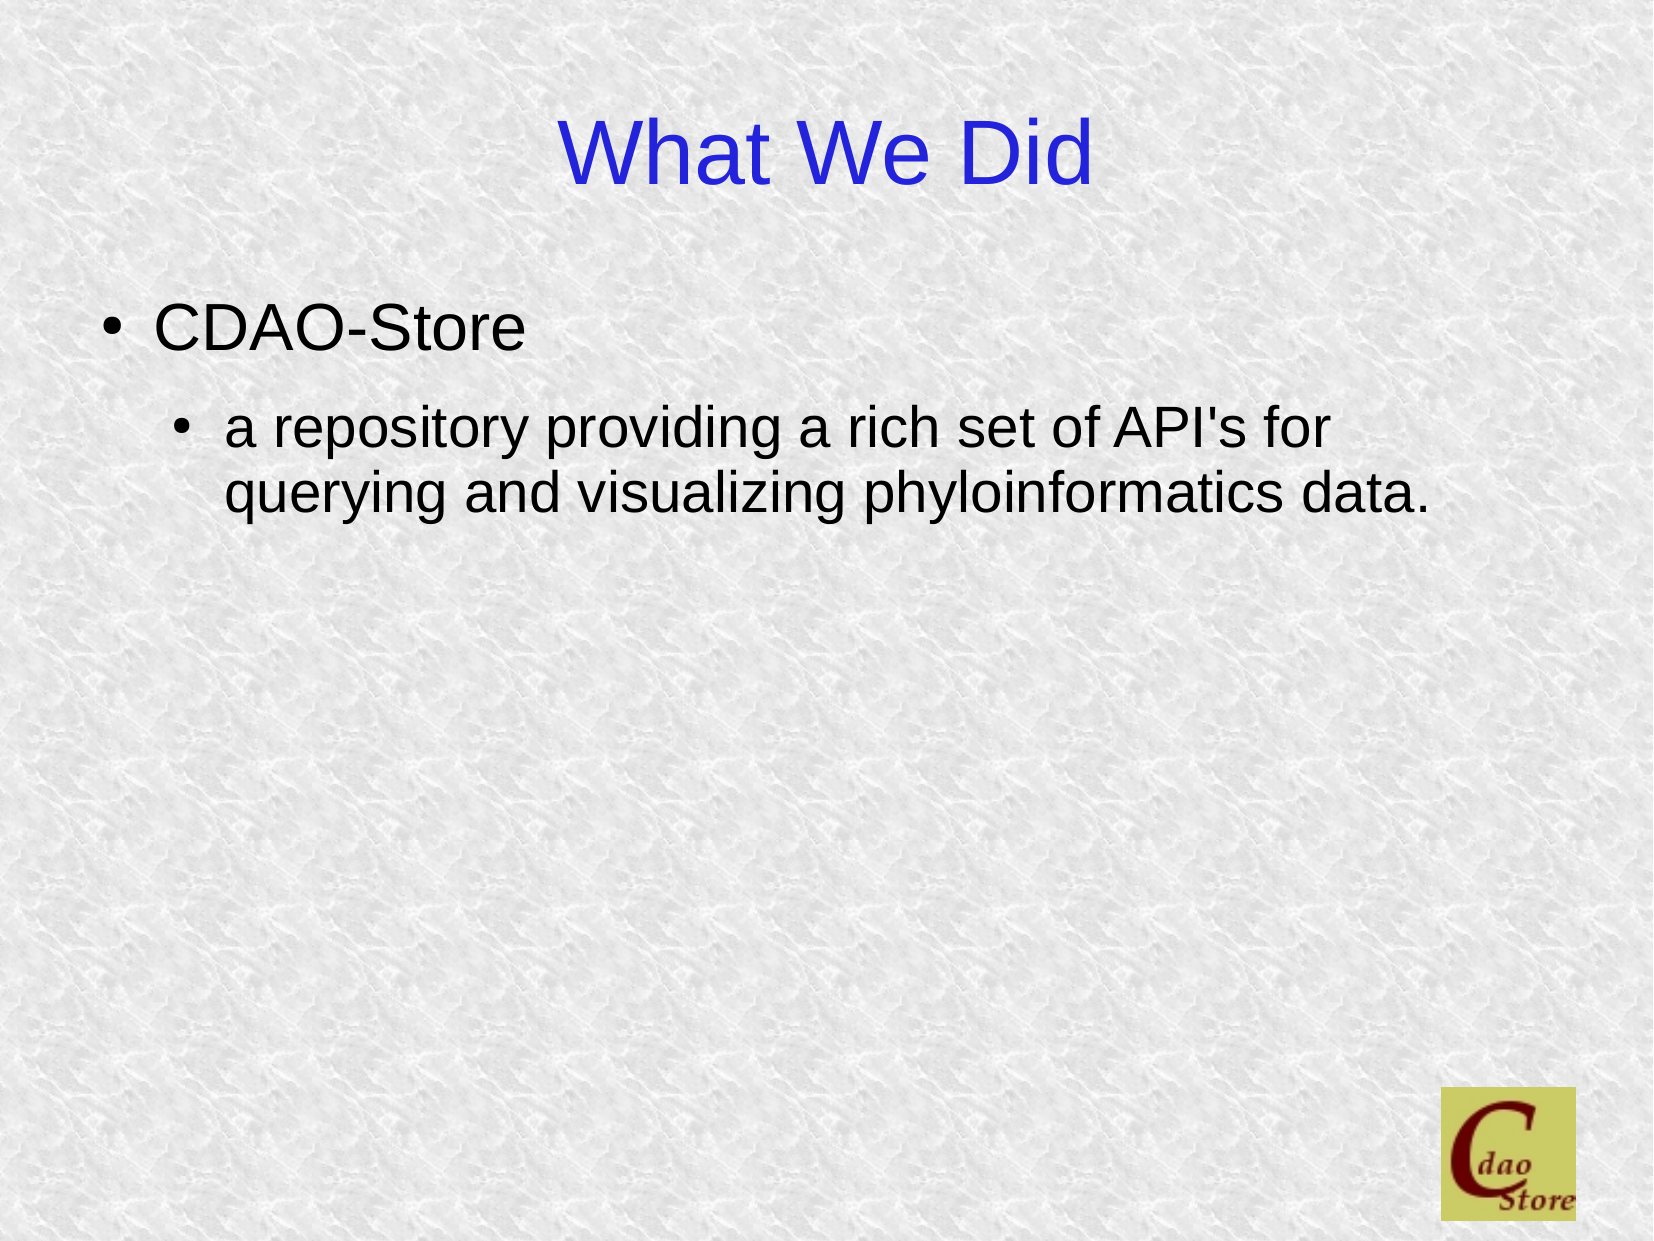

# What We Did
CDAO-Store
a repository providing a rich set of API's for querying and visualizing phyloinformatics data.